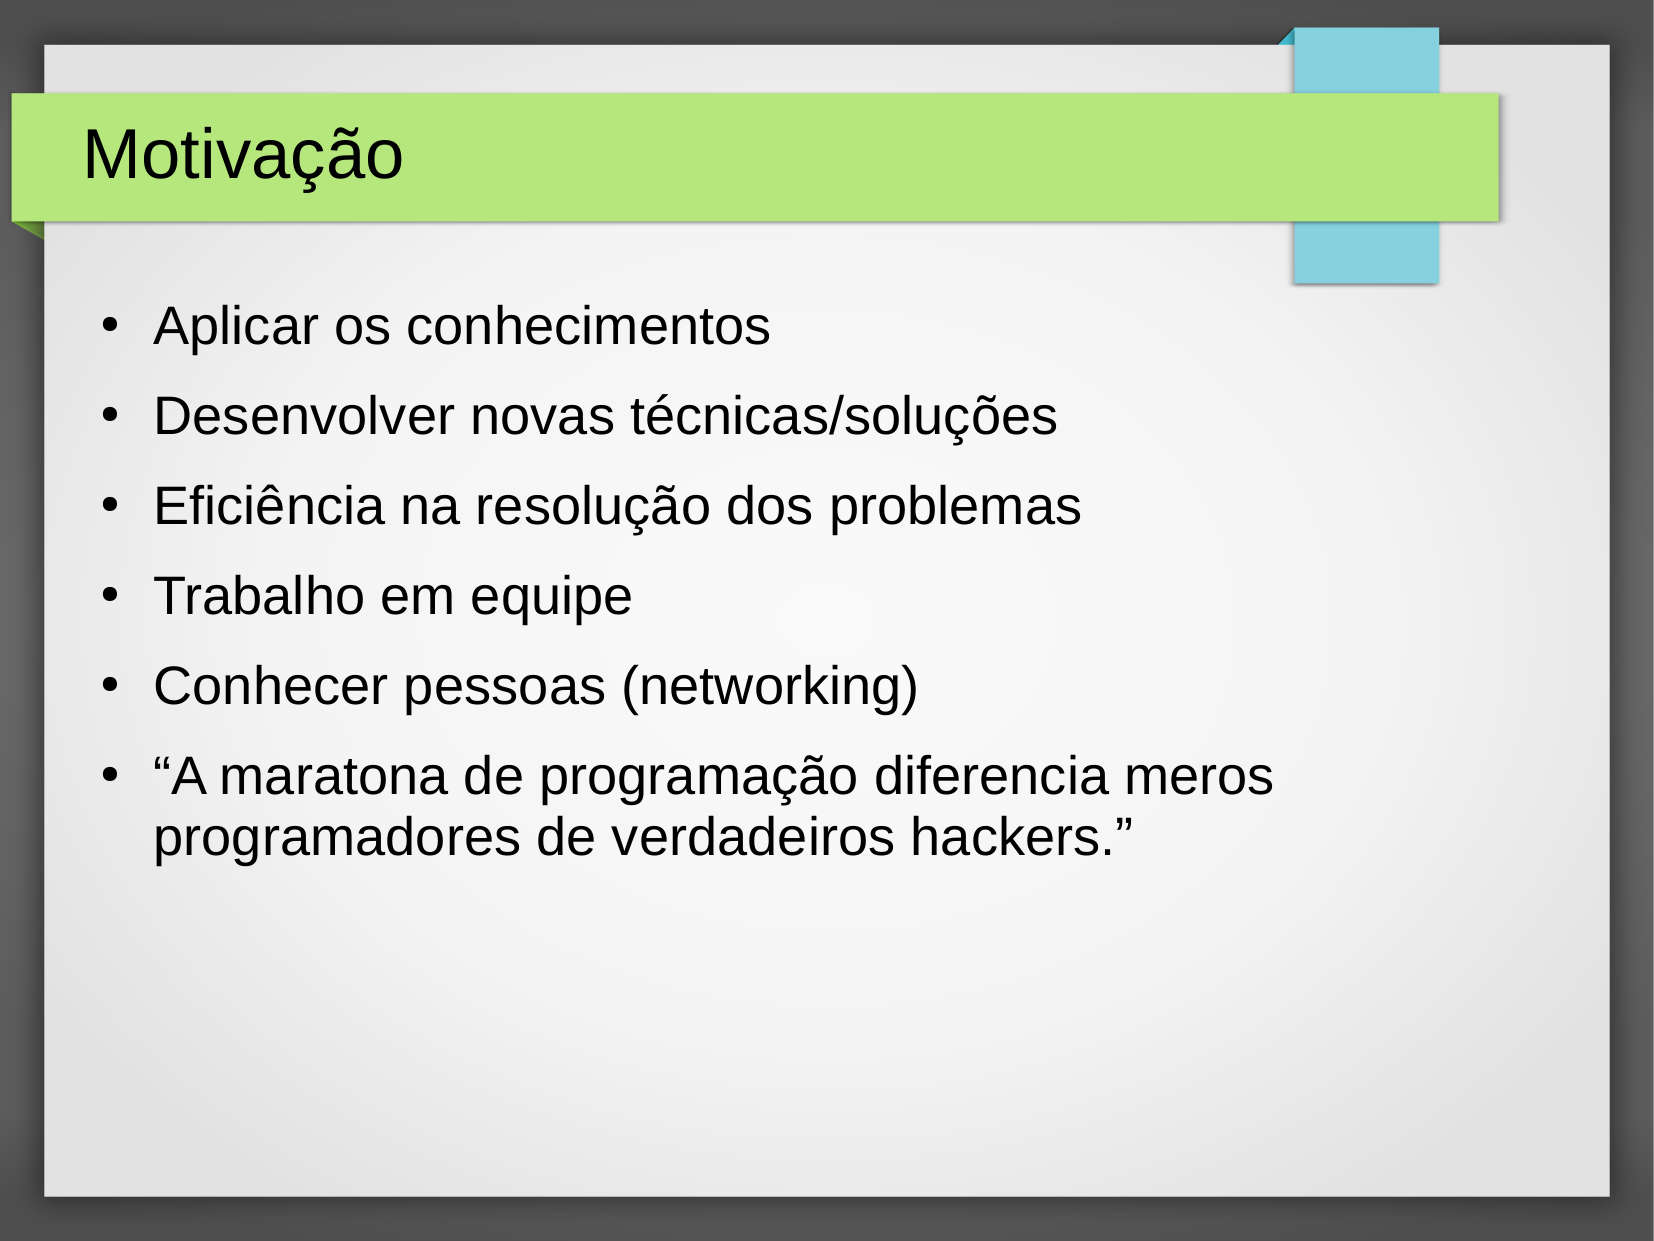

# Motivação
Aplicar os conhecimentos
Desenvolver novas técnicas/soluções
Eficiência na resolução dos problemas
Trabalho em equipe
Conhecer pessoas (networking)
“A maratona de programação diferencia meros programadores de verdadeiros hackers.”